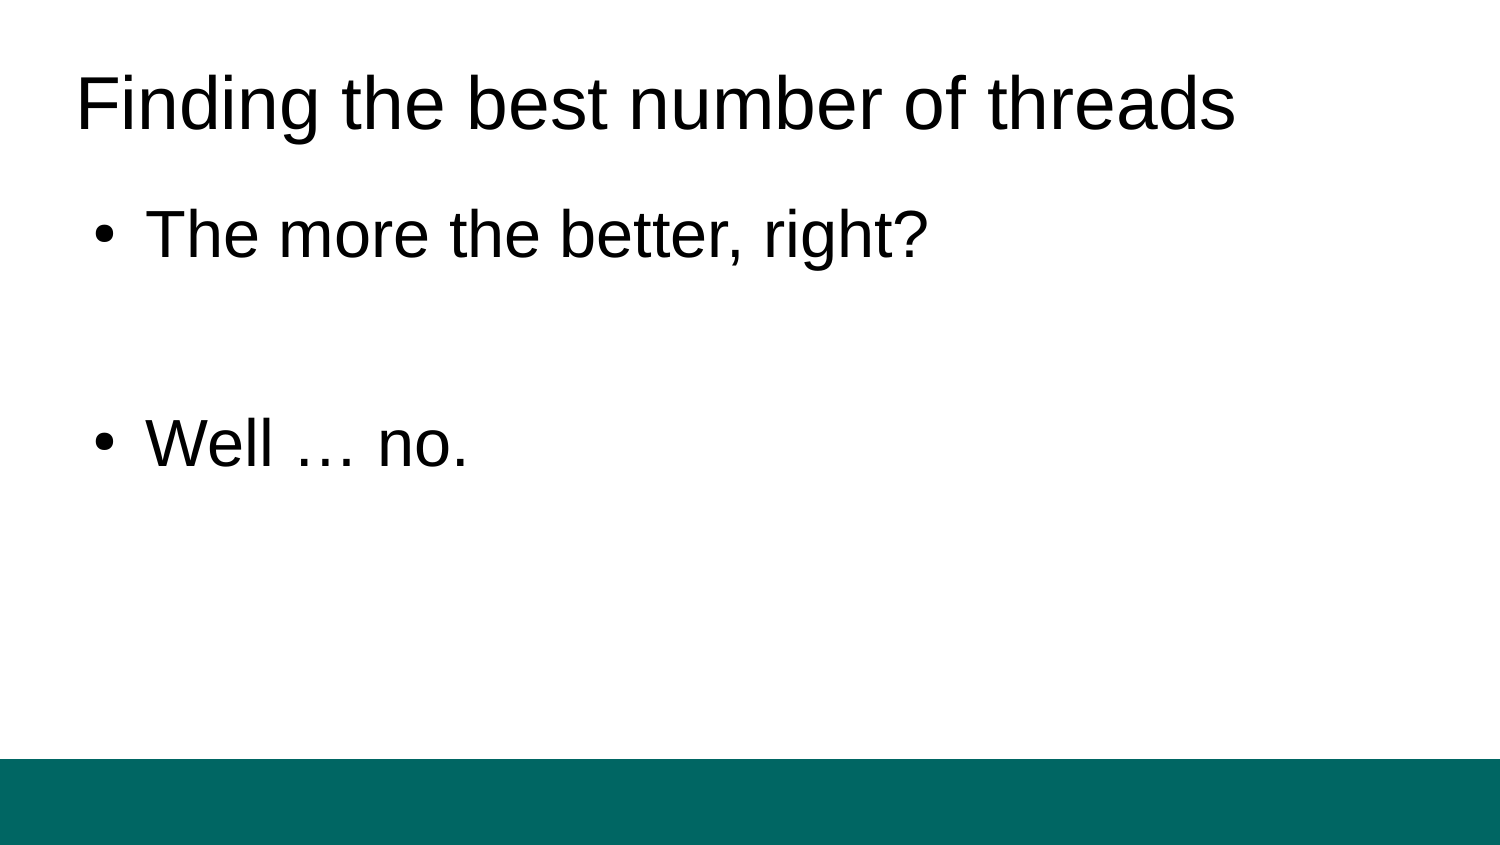

# Finding the best number of threads
The more the better, right?
Well … no.